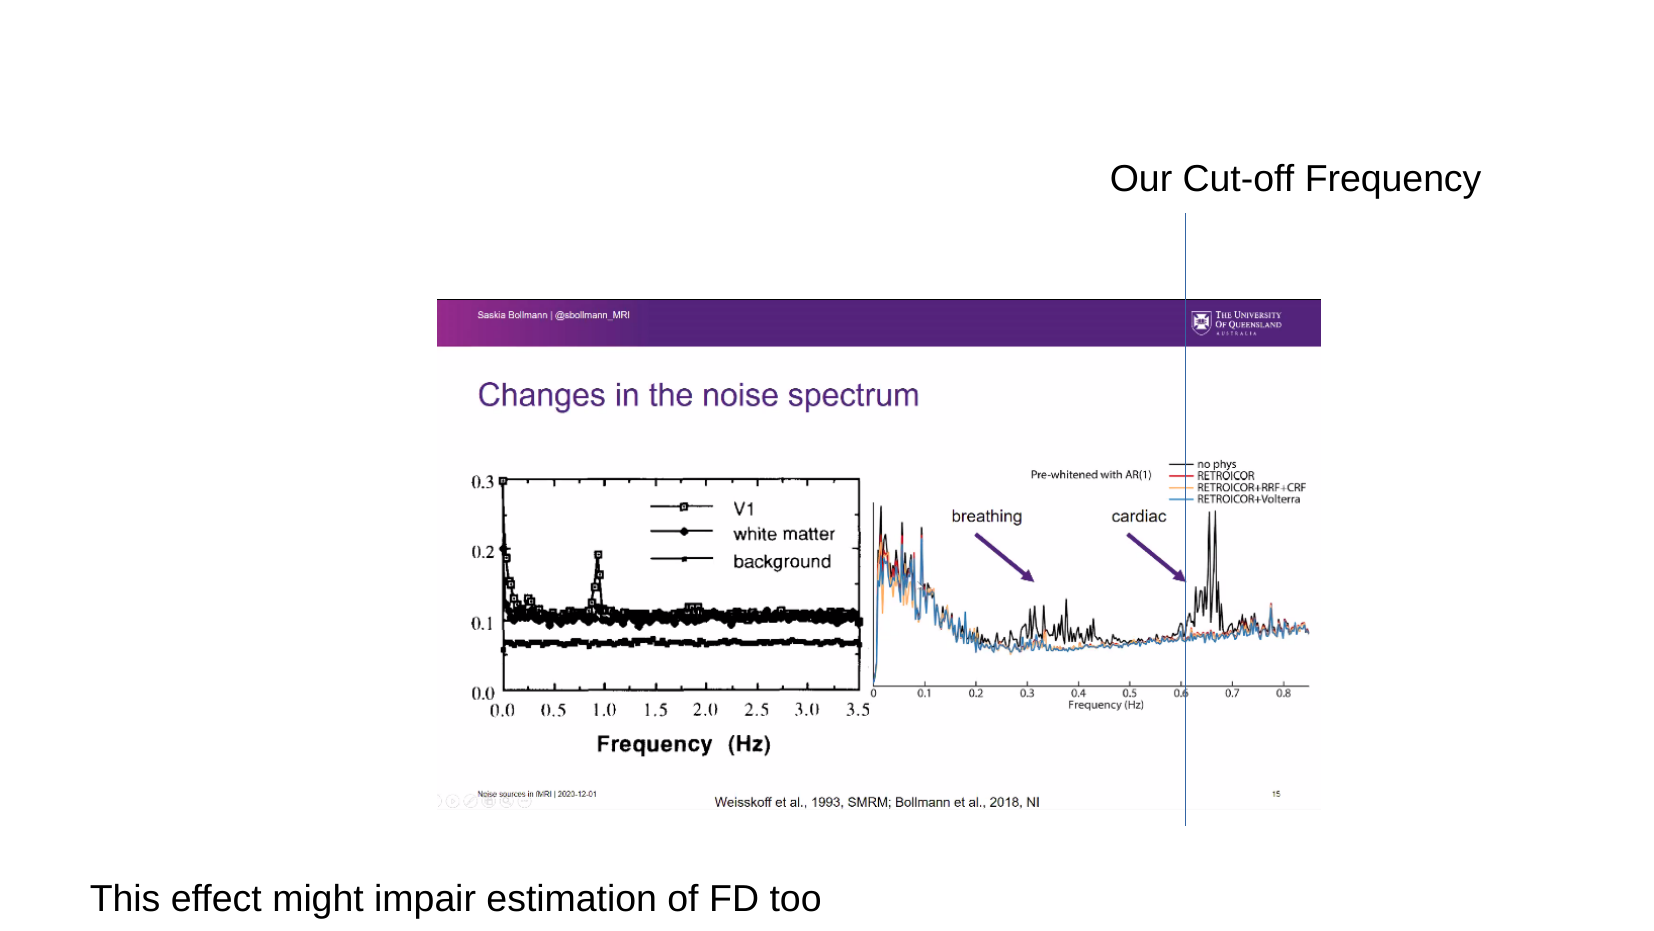

Our Cut-off Frequency
This effect might impair estimation of FD too